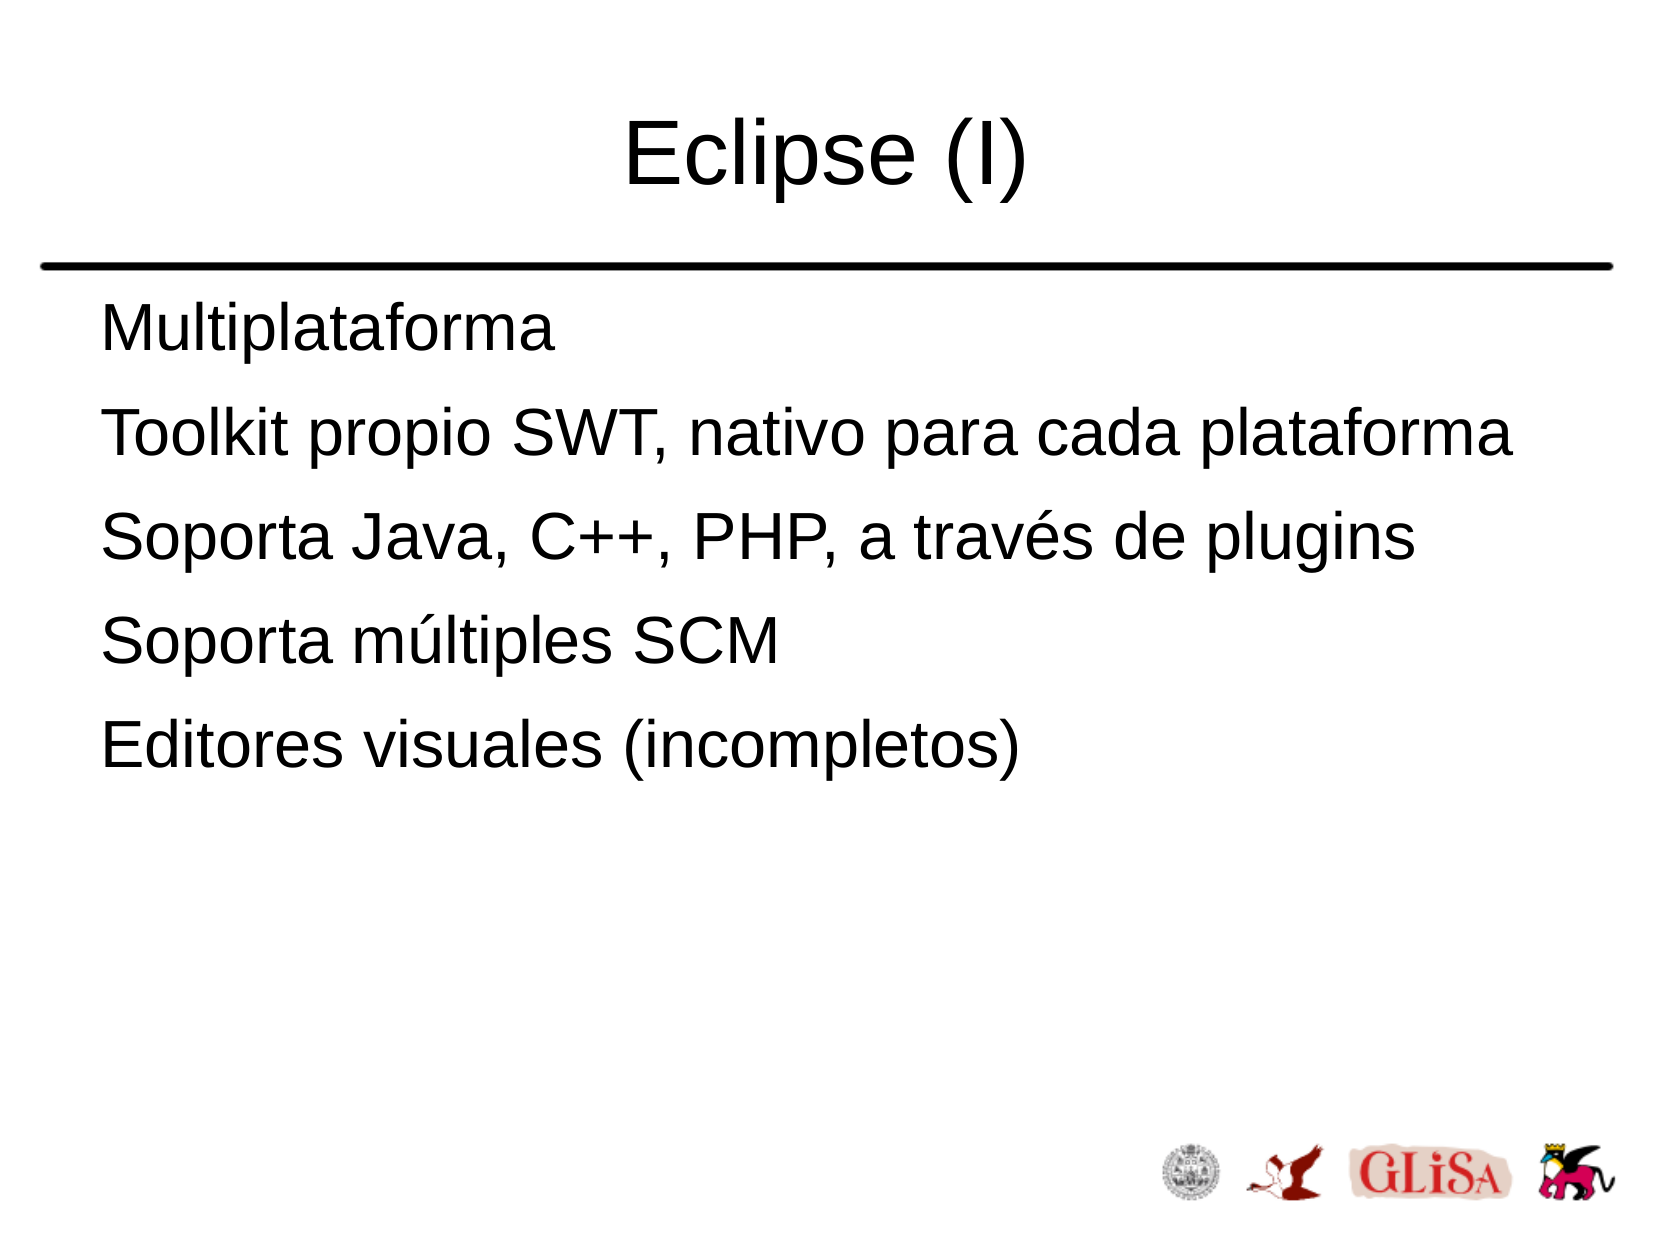

# Eclipse (I)
Multiplataforma
Toolkit propio SWT, nativo para cada plataforma
Soporta Java, C++, PHP, a través de plugins
Soporta múltiples SCM
Editores visuales (incompletos)